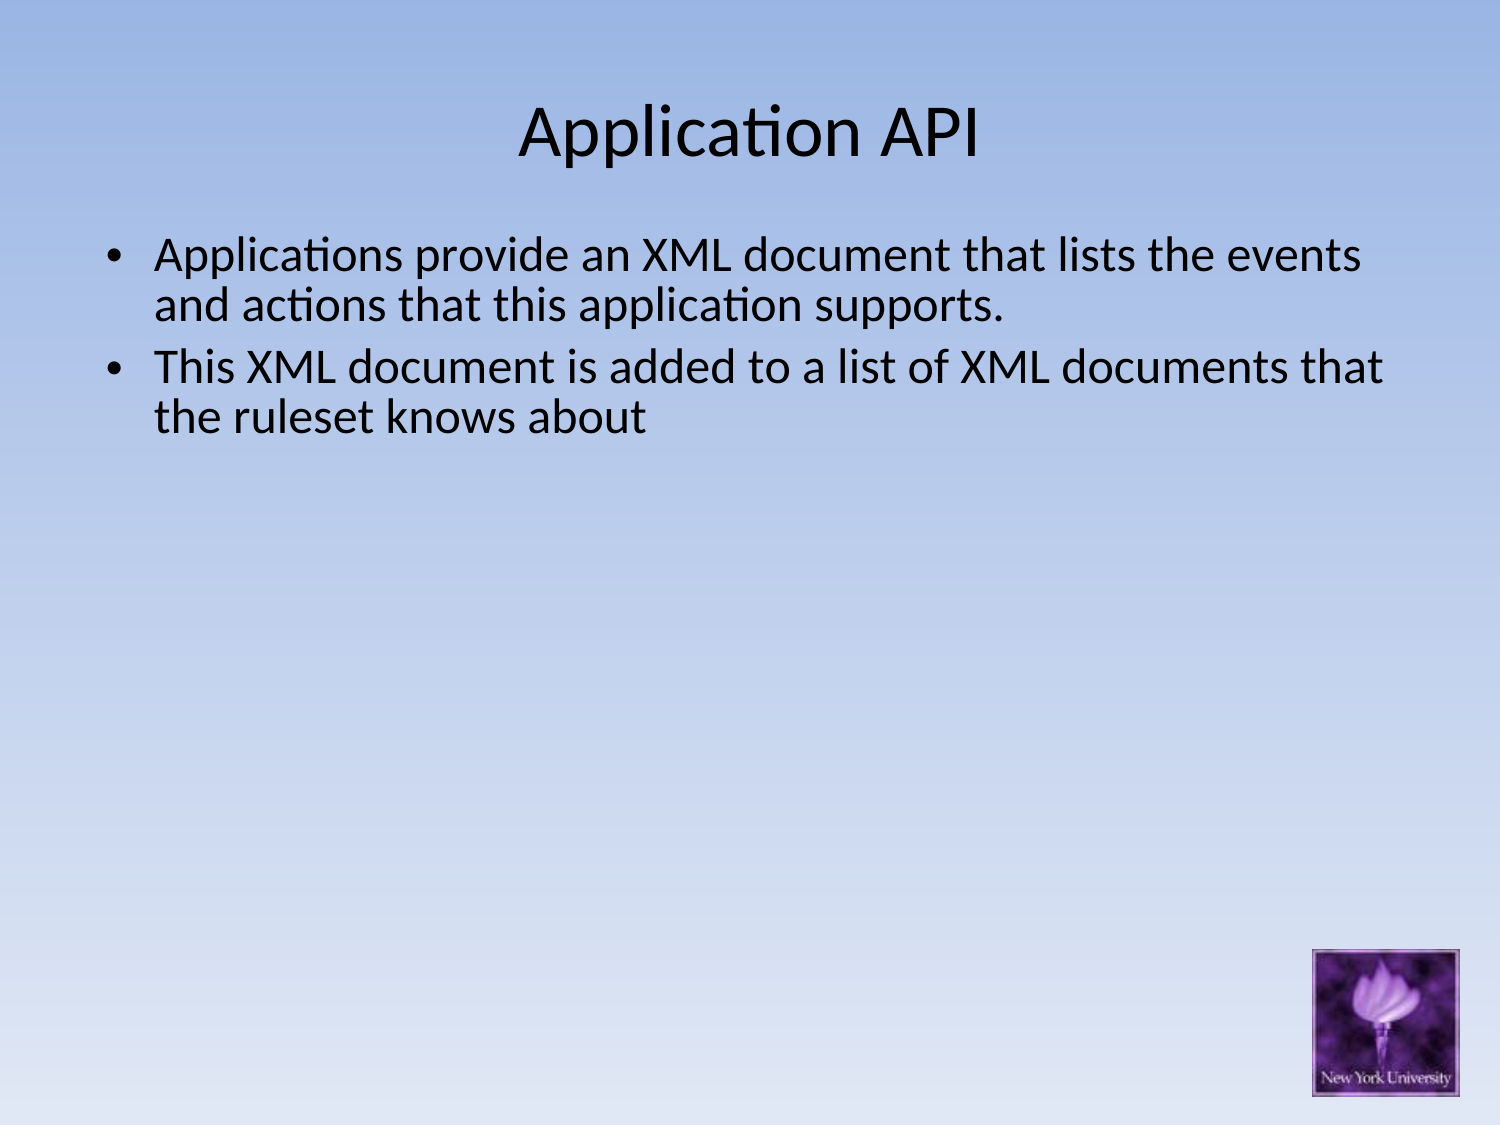

# Application API
Applications provide an XML document that lists the events and actions that this application supports.
This XML document is added to a list of XML documents that the ruleset knows about